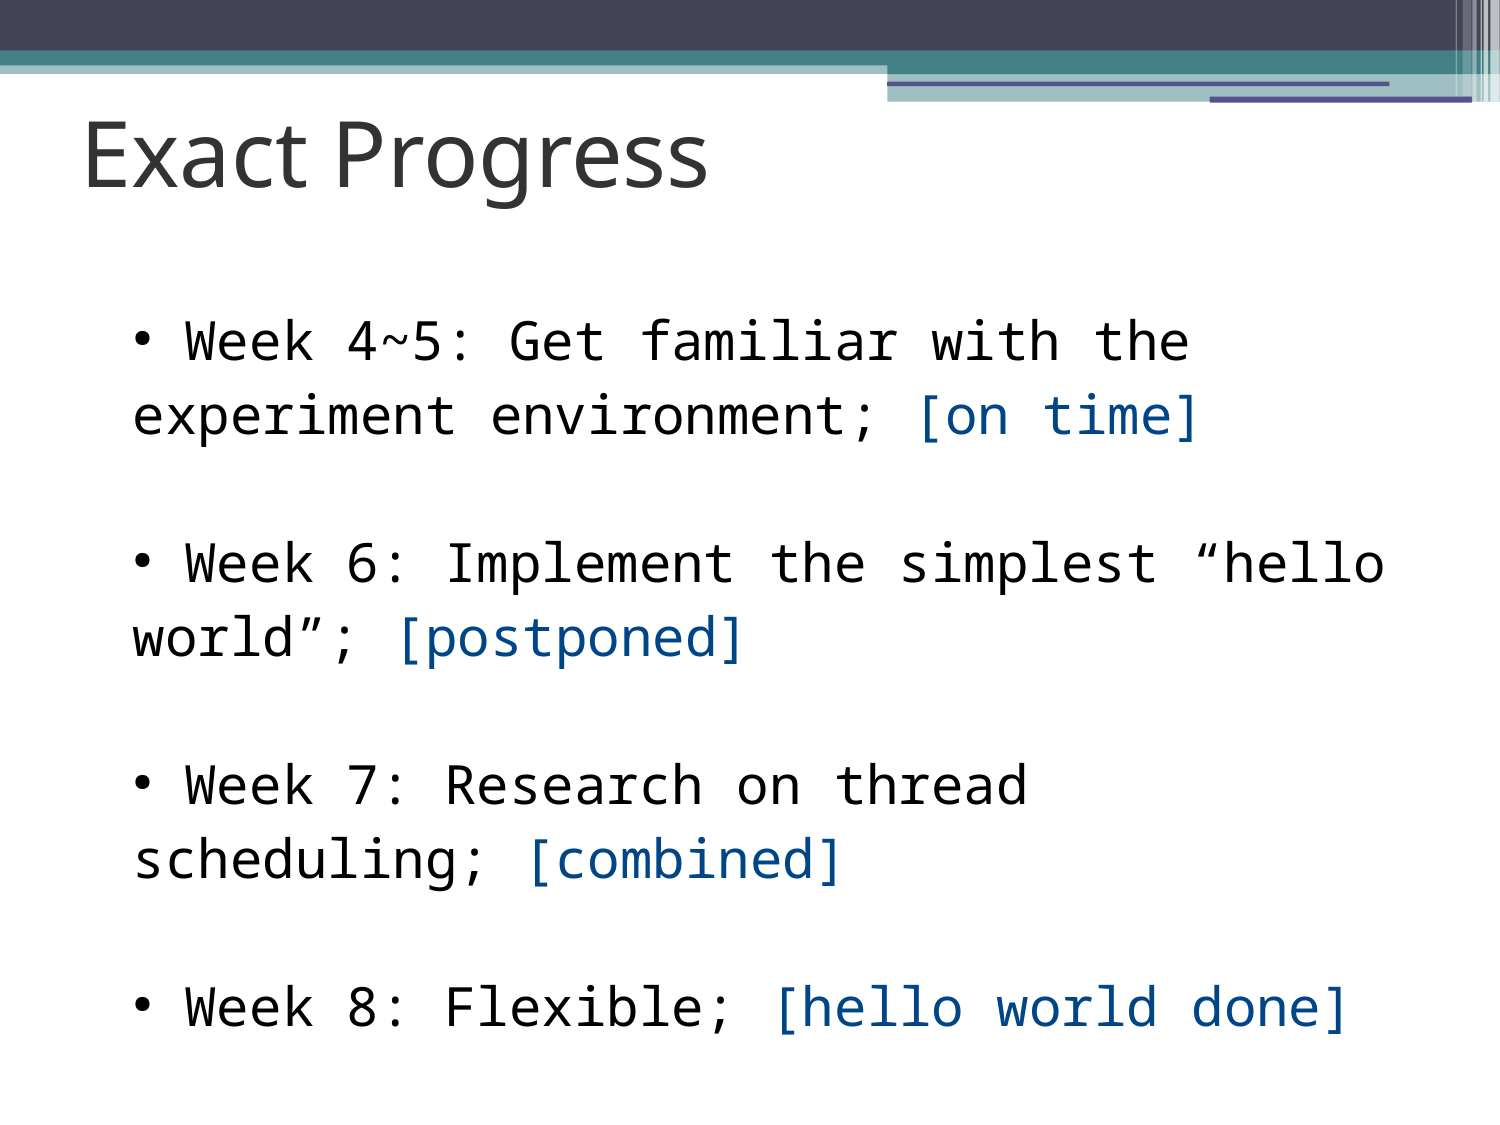

Exact Progress
 Week 4~5: Get familiar with the experiment environment; [on time]
 Week 6: Implement the simplest “hello world”; [postponed]
 Week 7: Research on thread scheduling; [combined]
 Week 8: Flexible; [hello world done]